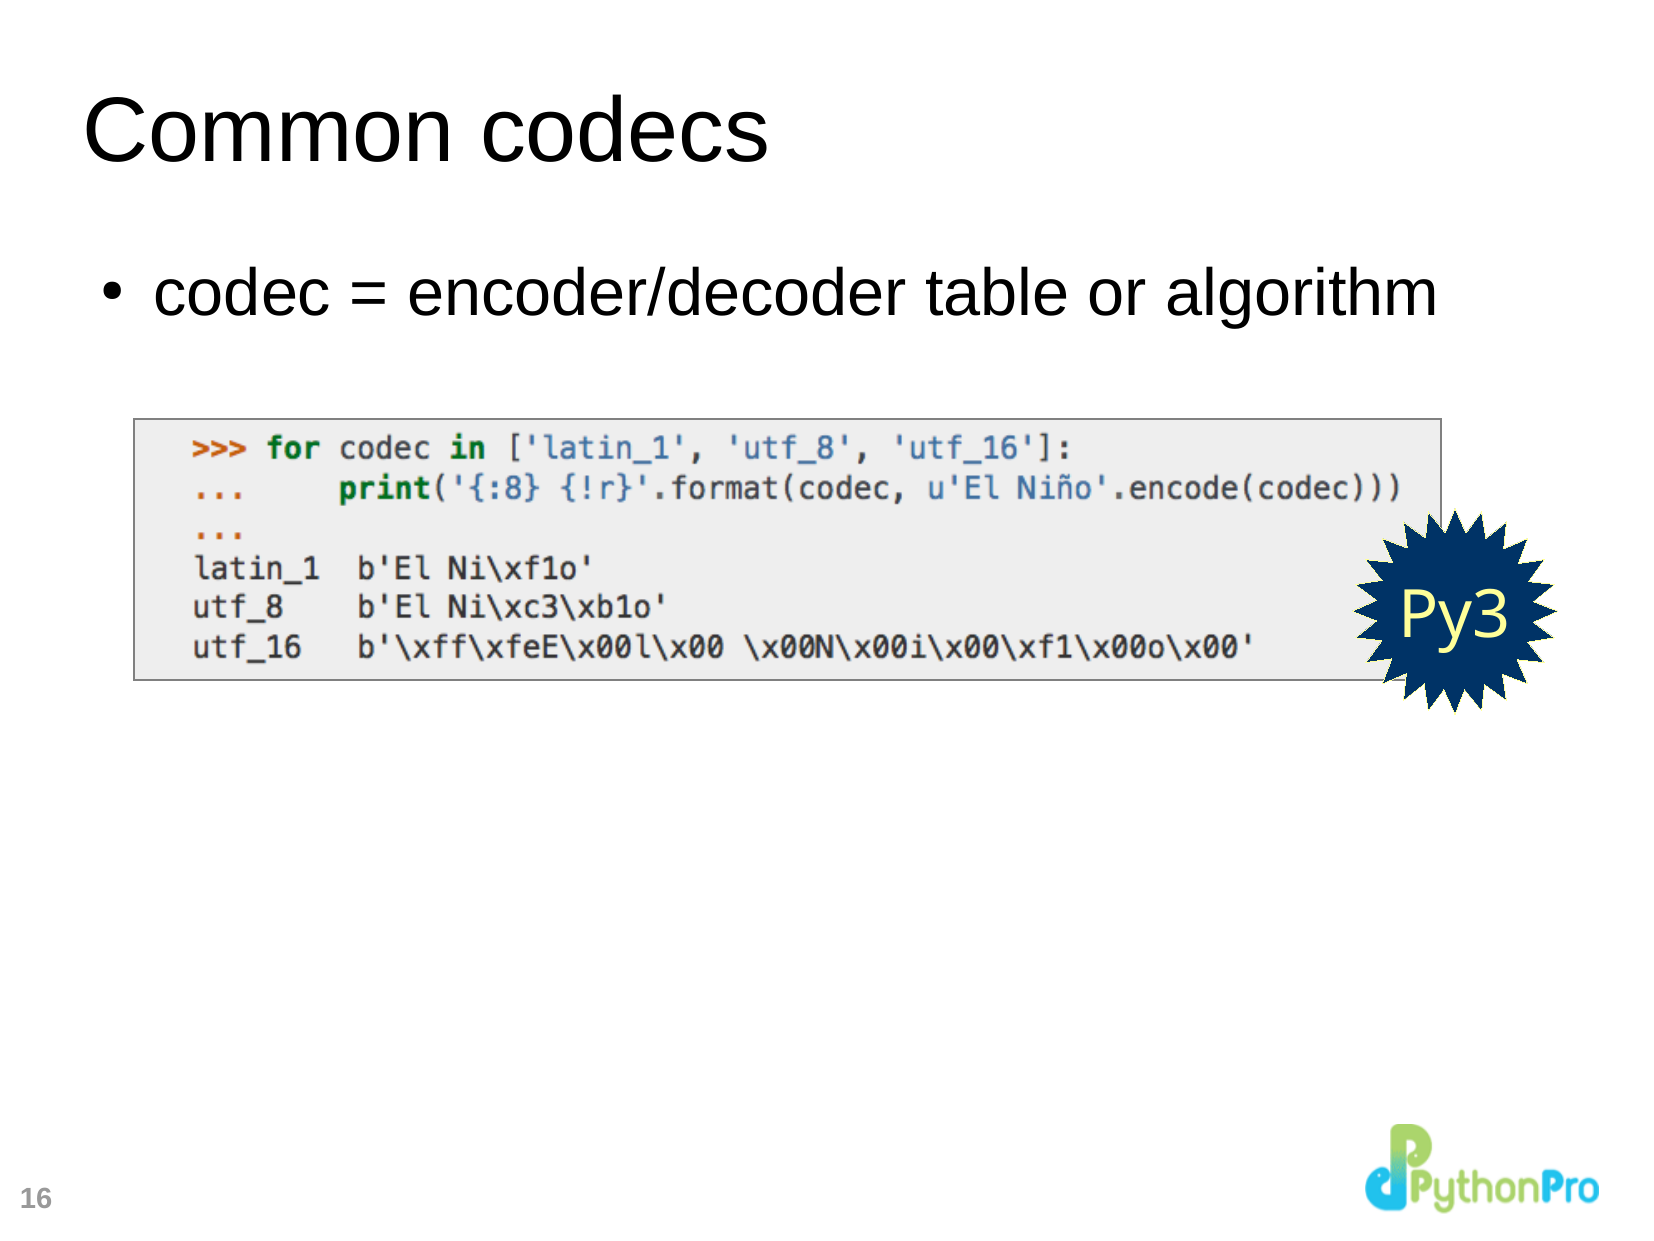

# Common codecs
codec = encoder/decoder table or algorithm
Py3
16